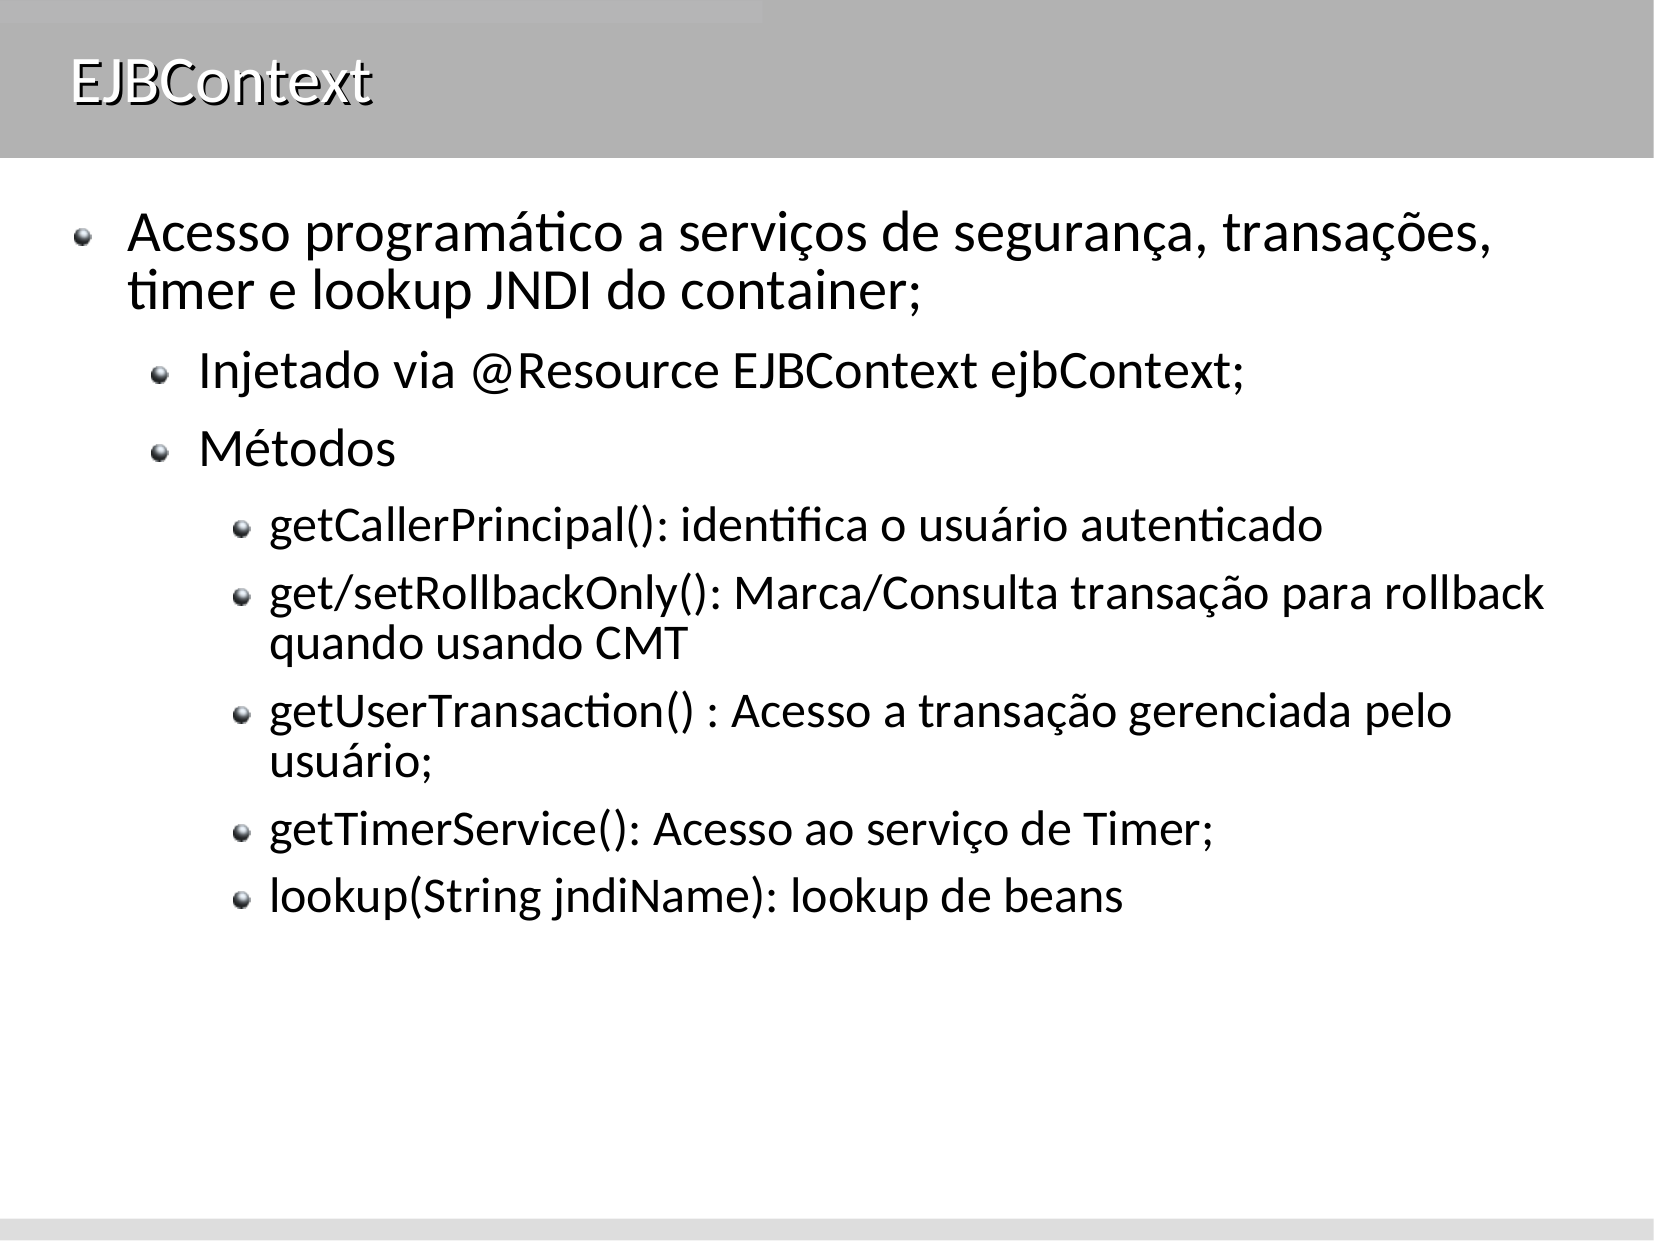

# EJBContext
Acesso programático a serviços de segurança, transações, timer e lookup JNDI do container;
Injetado via @Resource EJBContext ejbContext;
Métodos
getCallerPrincipal(): identifica o usuário autenticado
get/setRollbackOnly(): Marca/Consulta transação para rollback quando usando CMT
getUserTransaction() : Acesso a transação gerenciada pelo usuário;
getTimerService(): Acesso ao serviço de Timer;
lookup(String jndiName): lookup de beans